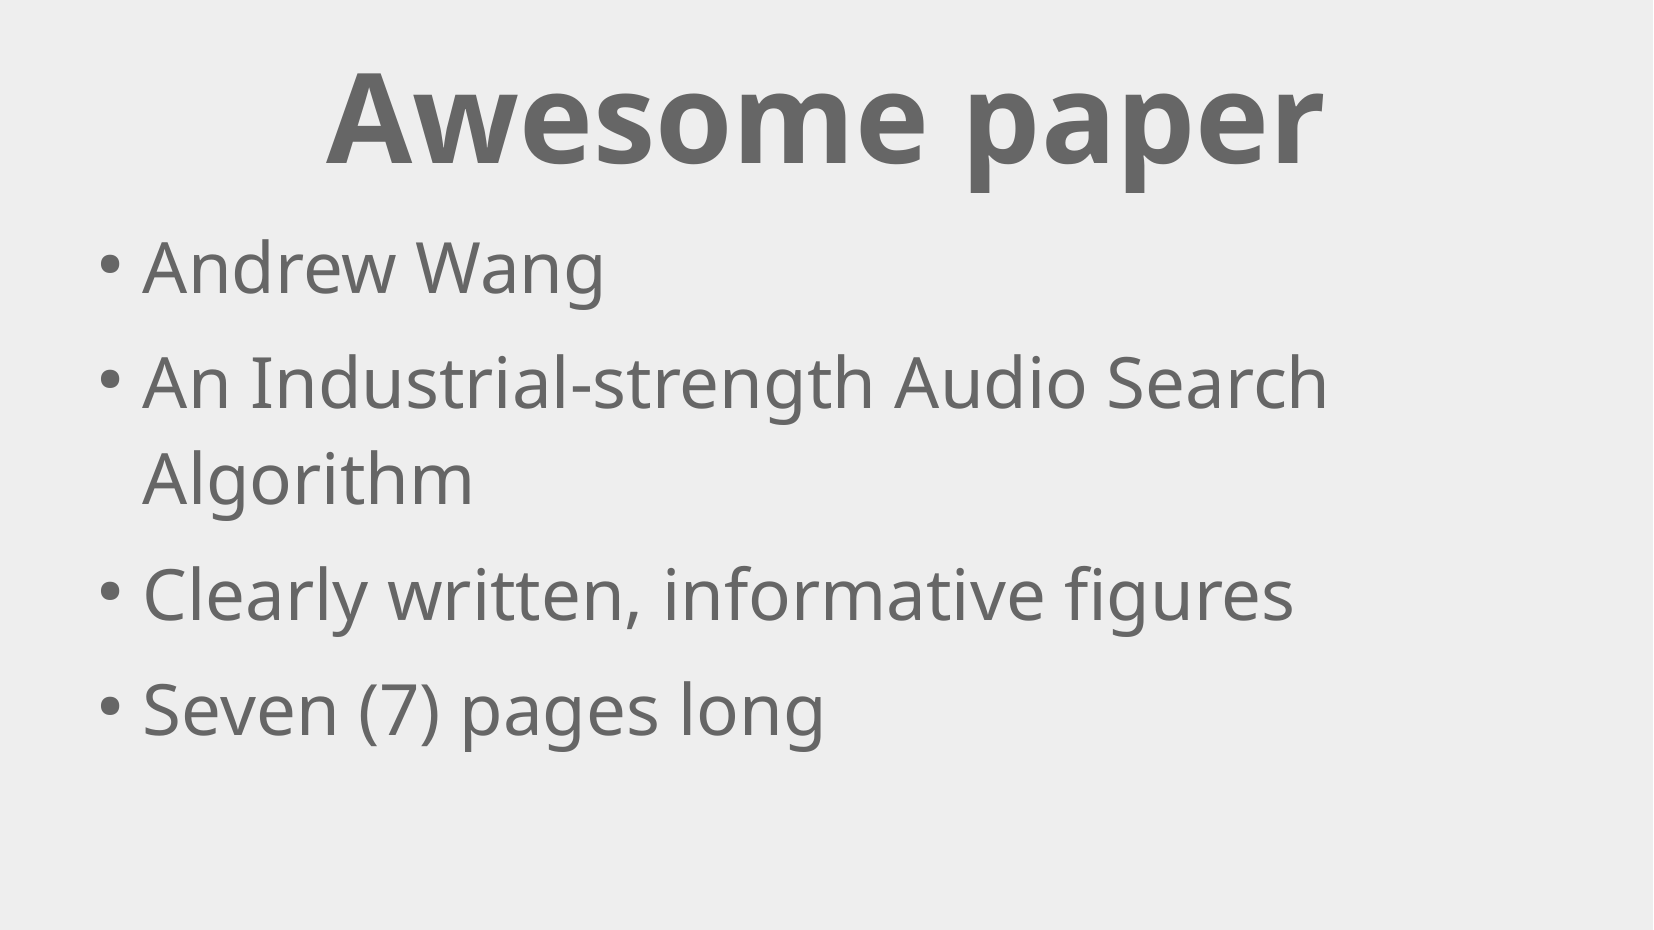

# Awesome paper
Andrew Wang
An Industrial-strength Audio Search Algorithm
Clearly written, informative figures
Seven (7) pages long